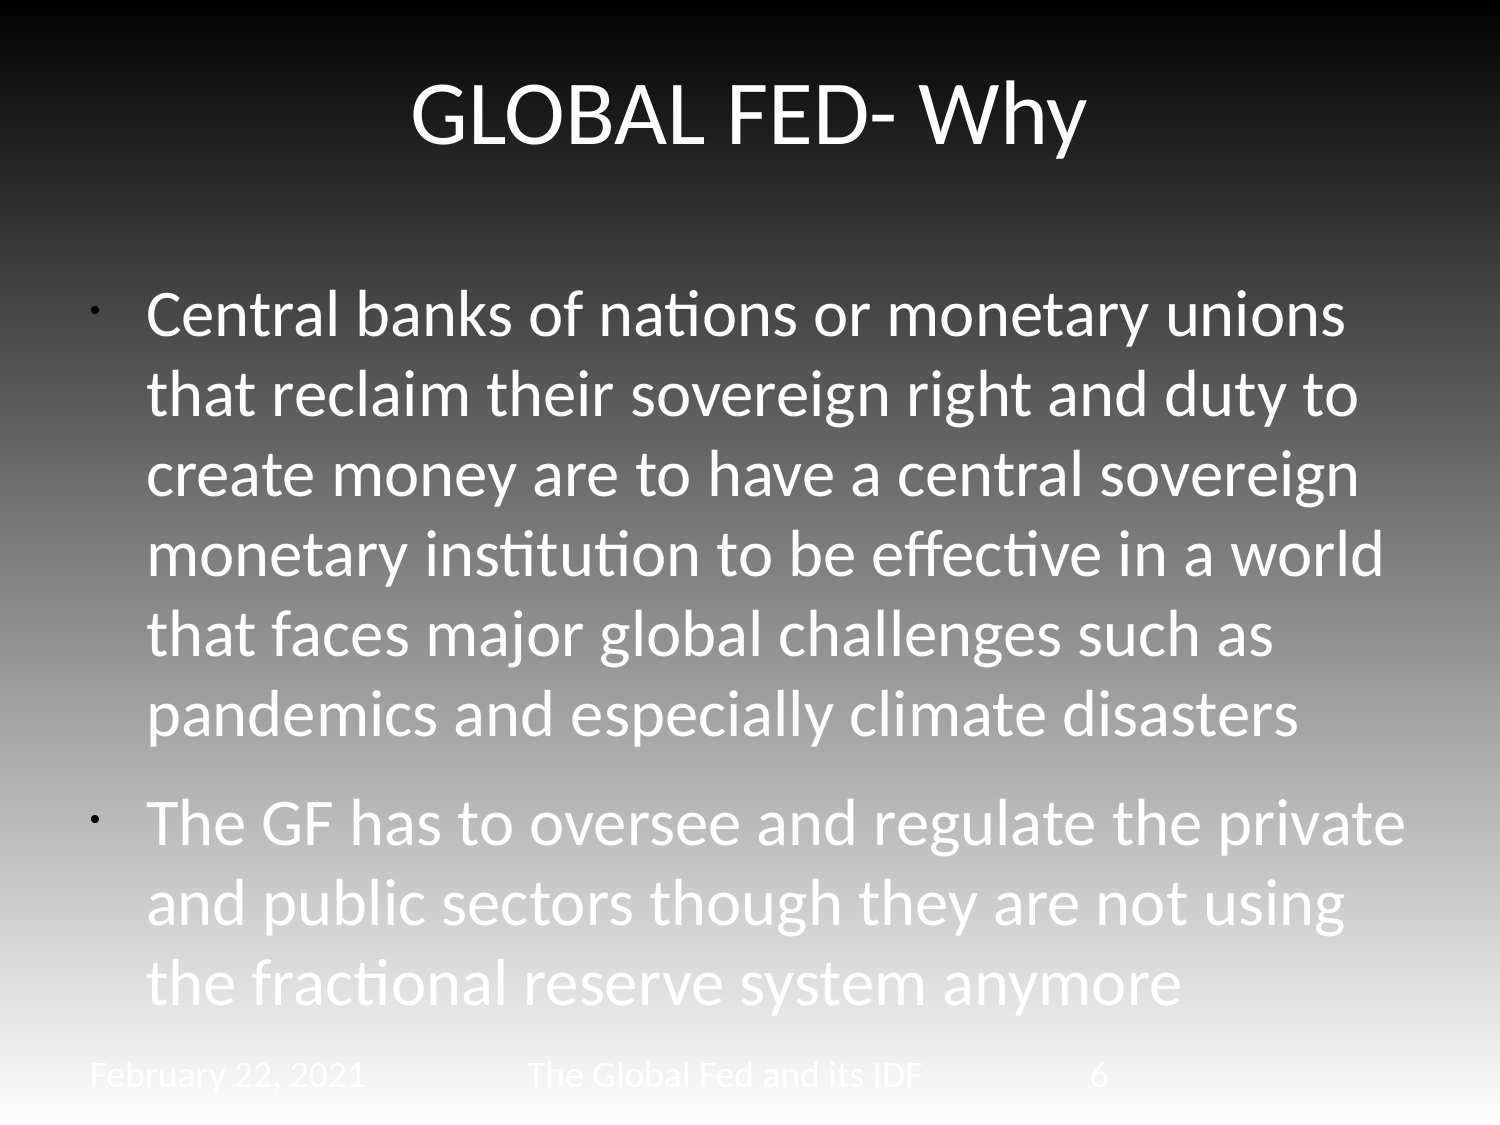

# GLOBAL FED- Why
Central banks of nations or monetary unions that reclaim their sovereign right and duty to create money are to have a central sovereign monetary institution to be effective in a world that faces major global challenges such as pandemics and especially climate disasters
The GF has to oversee and regulate the private and public sectors though they are not using the fractional reserve system anymore
February 22, 2021
The Global Fed and its IDF